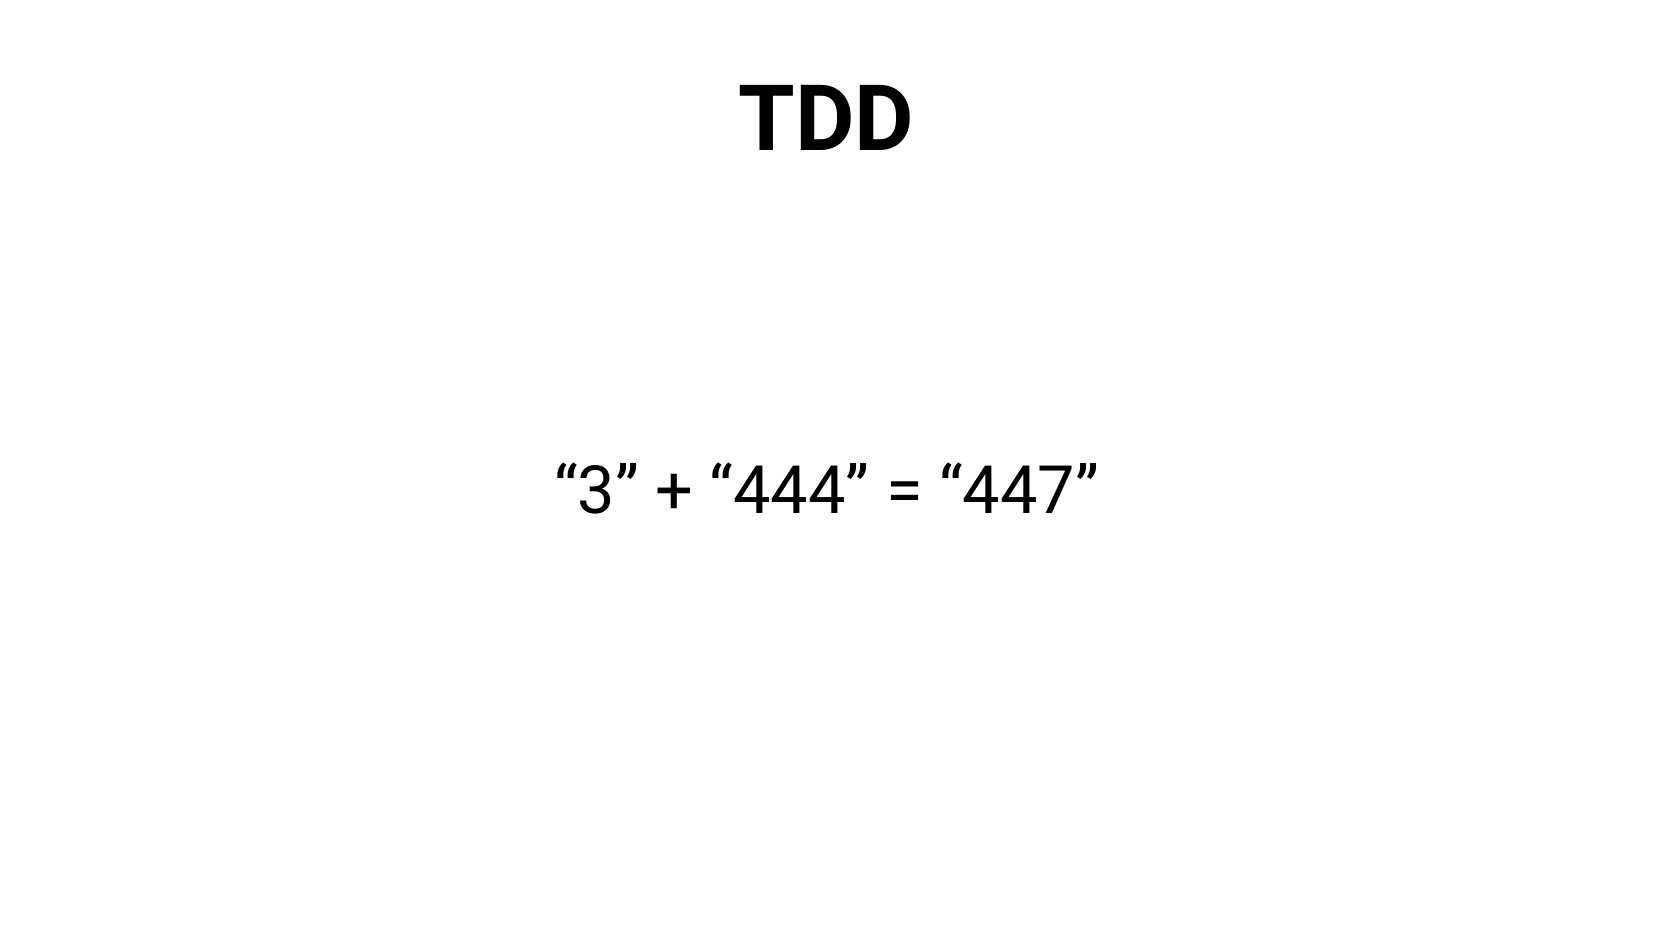

# TDD
“3” + “444” = “447”